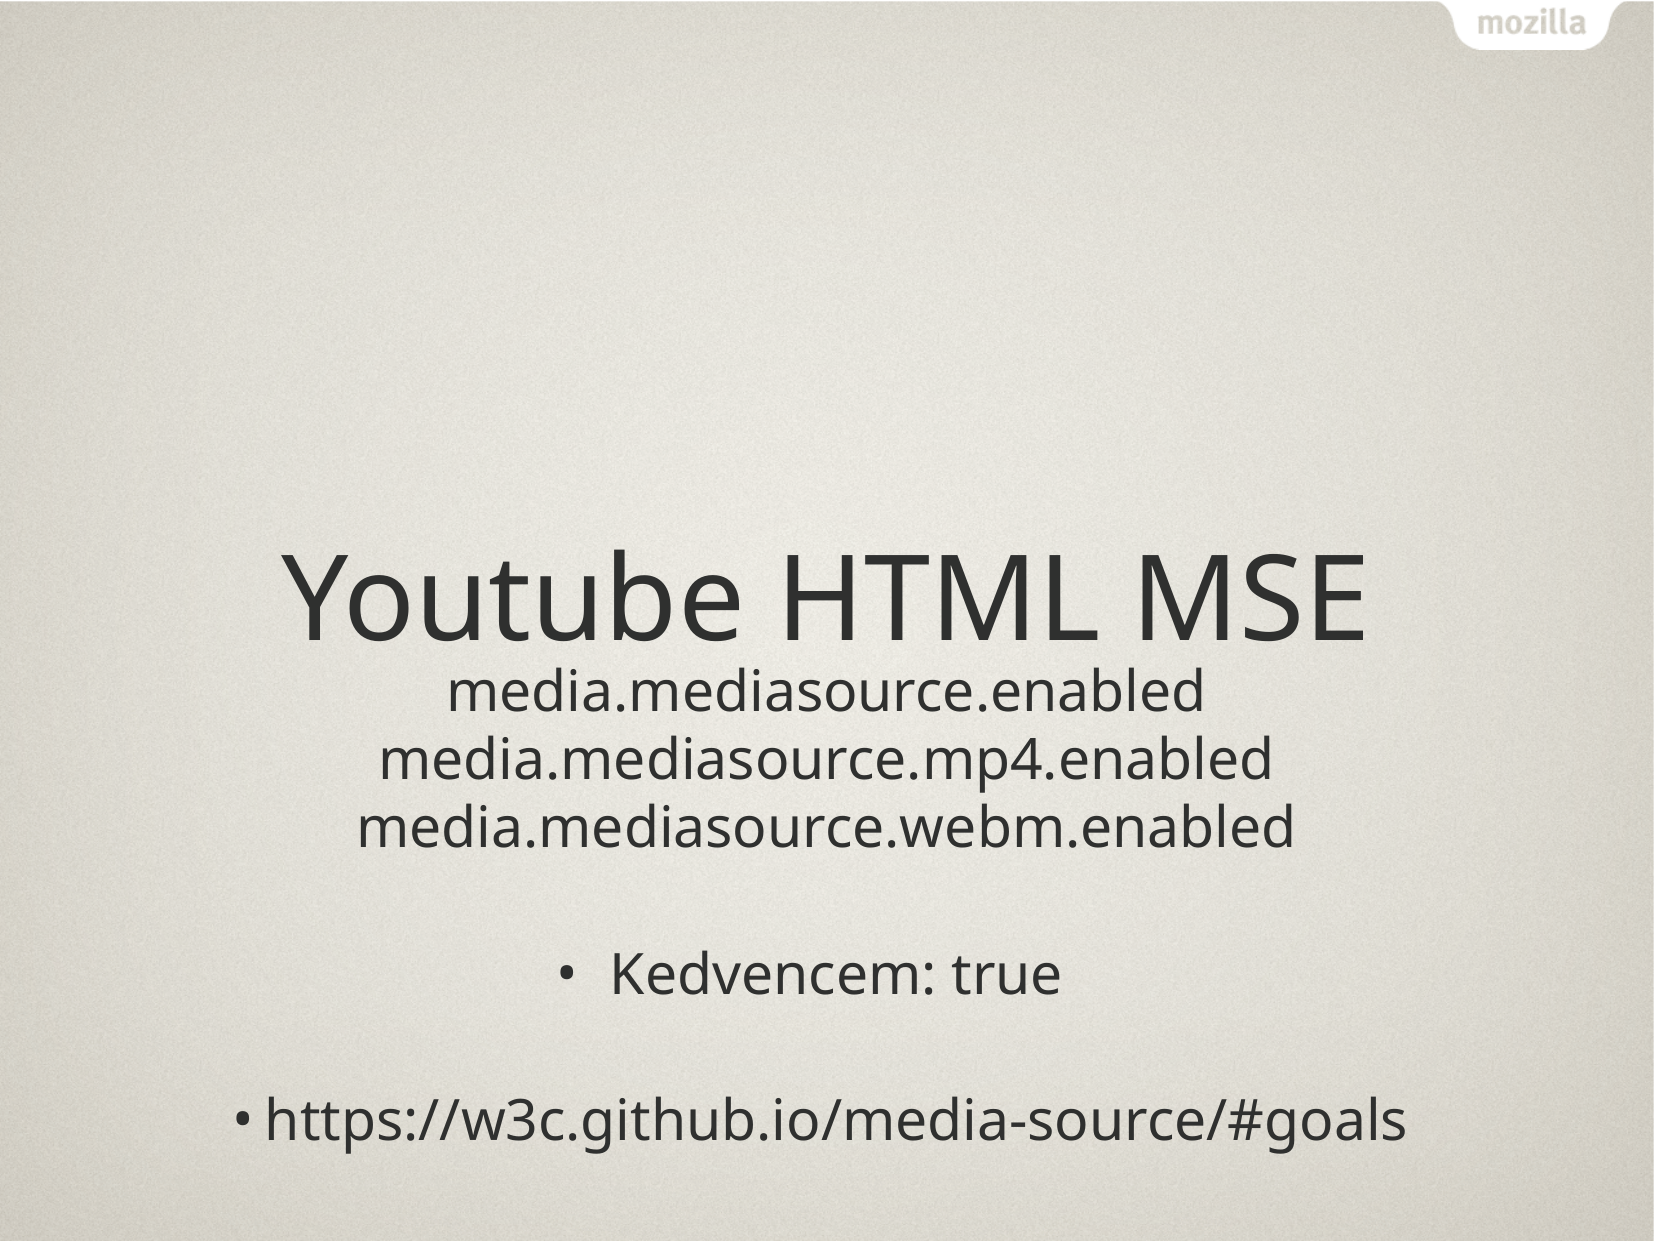

# Youtube HTML MSE
media.mediasource.enabled
media.mediasource.mp4.enabled
media.mediasource.webm.enabled
Kedvencem: true
https://w3c.github.io/media-source/#goals